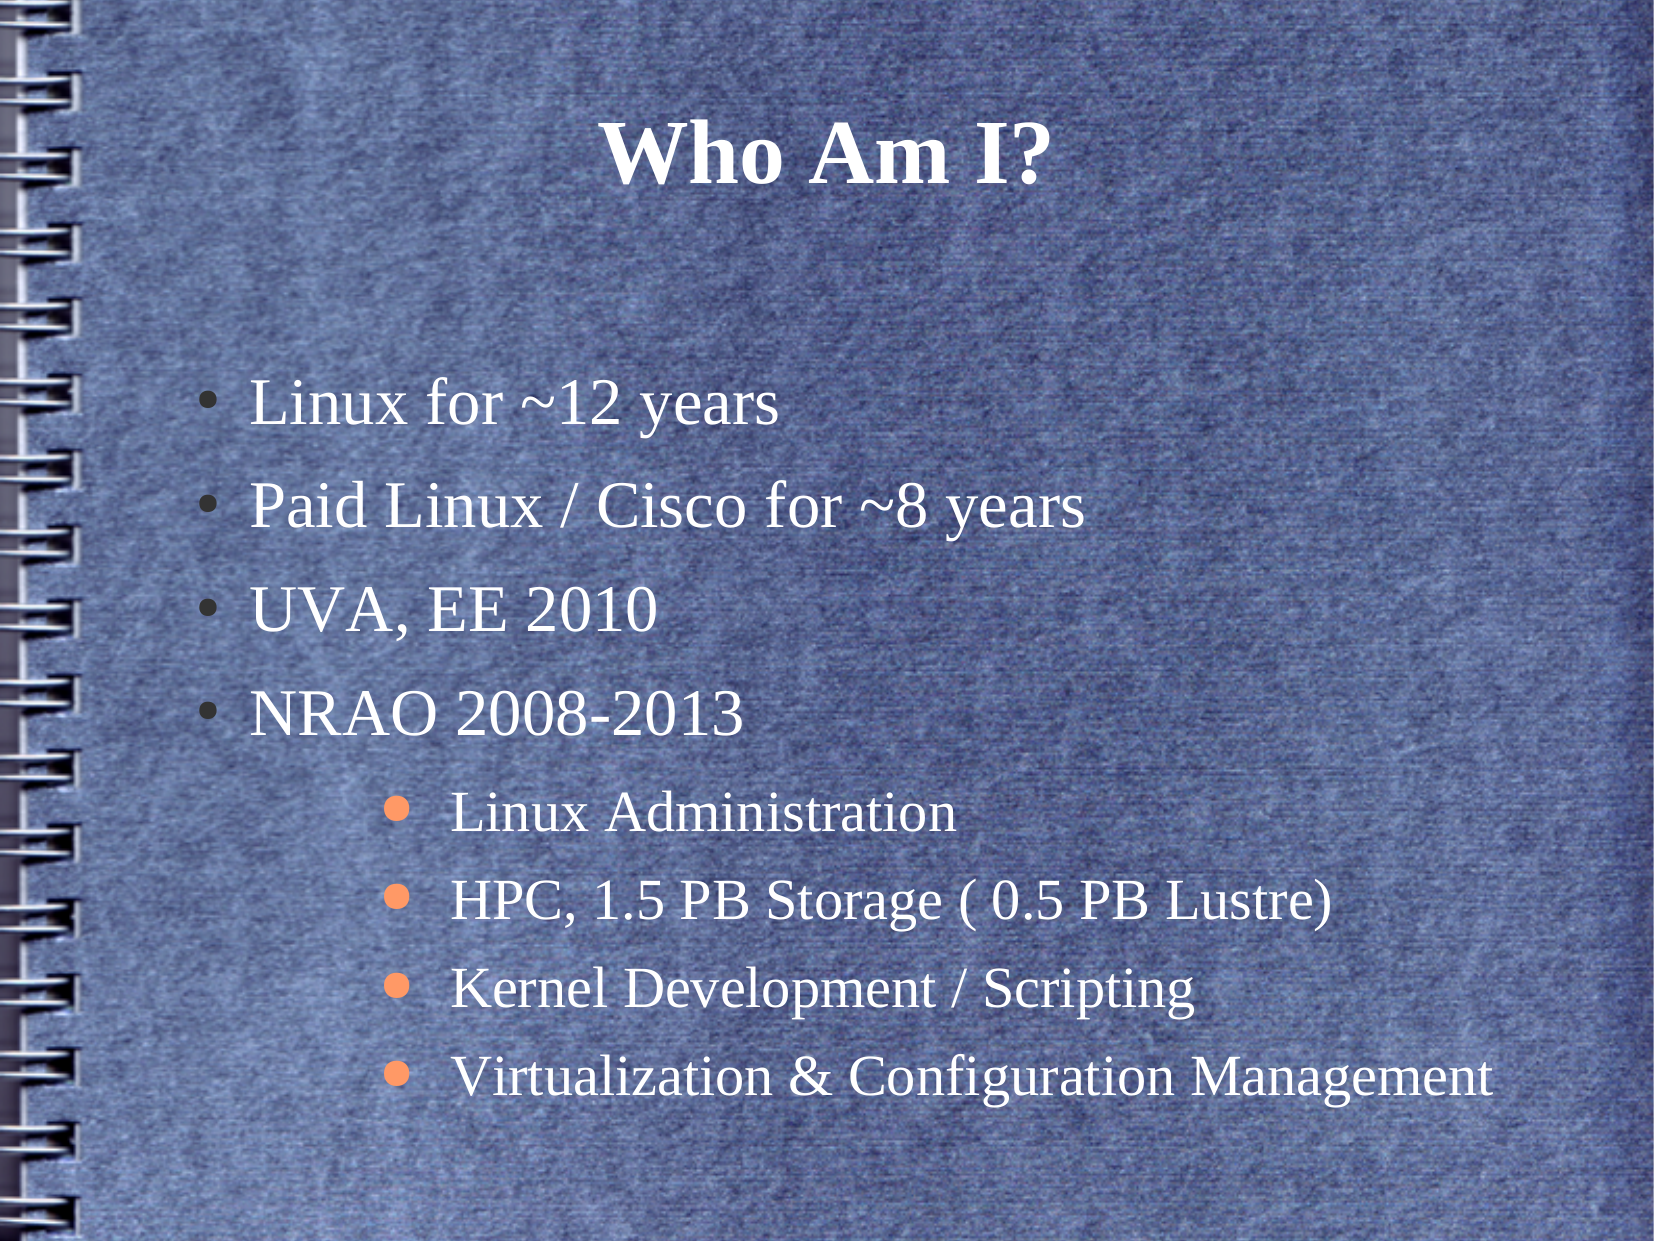

# Who Am I?
Linux for ~12 years
Paid Linux / Cisco for ~8 years
UVA, EE 2010
NRAO 2008-2013
Linux Administration
HPC, 1.5 PB Storage ( 0.5 PB Lustre)
Kernel Development / Scripting
Virtualization & Configuration Management